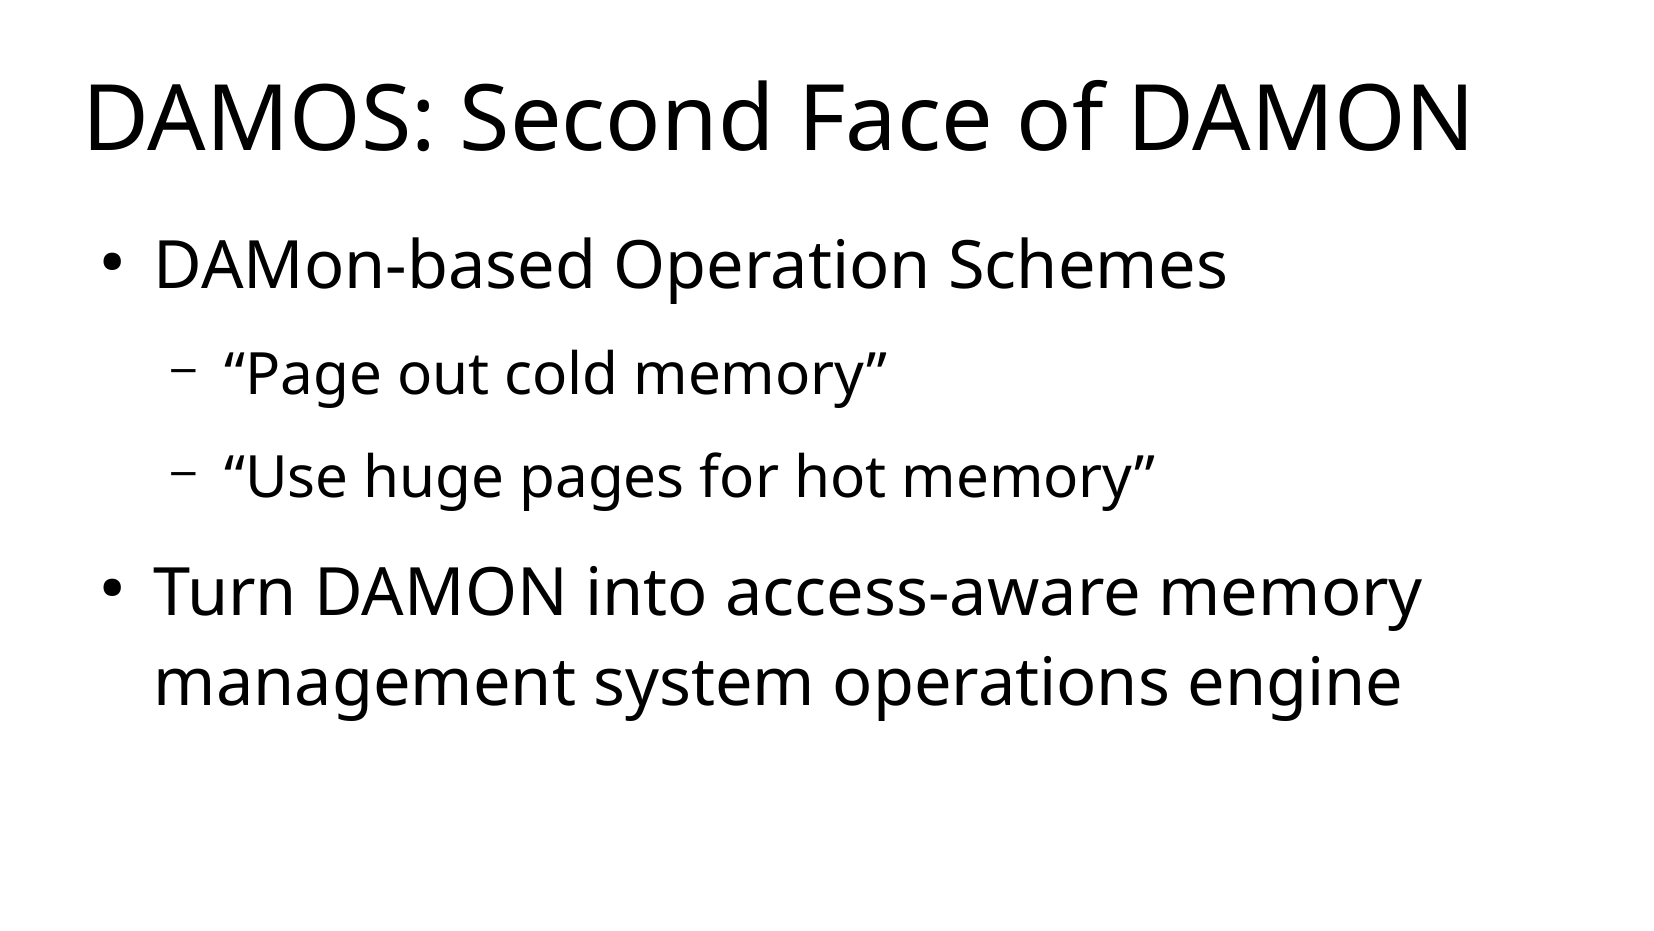

# DAMOS: Second Face of DAMON
DAMon-based Operation Schemes
“Page out cold memory”
“Use huge pages for hot memory”
Turn DAMON into access-aware memory management system operations engine